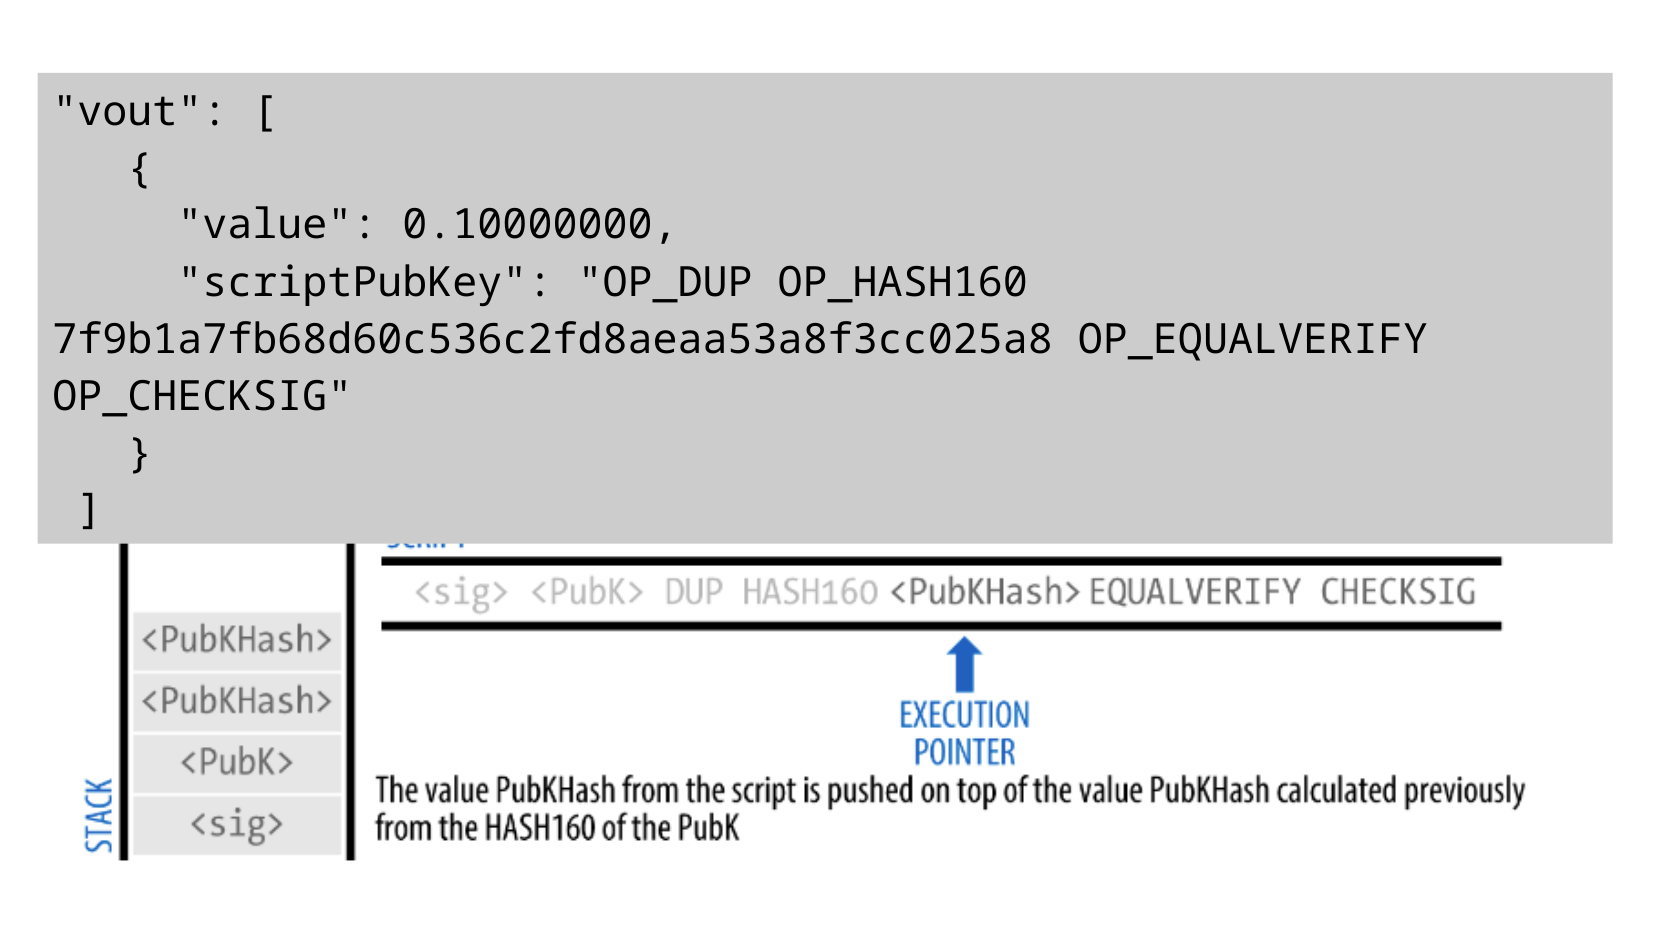

"vout": [
 {
 "value": 0.10000000,
 "scriptPubKey": "OP_DUP OP_HASH160 7f9b1a7fb68d60c536c2fd8aeaa53a8f3cc025a8 OP_EQUALVERIFY OP_CHECKSIG"
 }
 ]